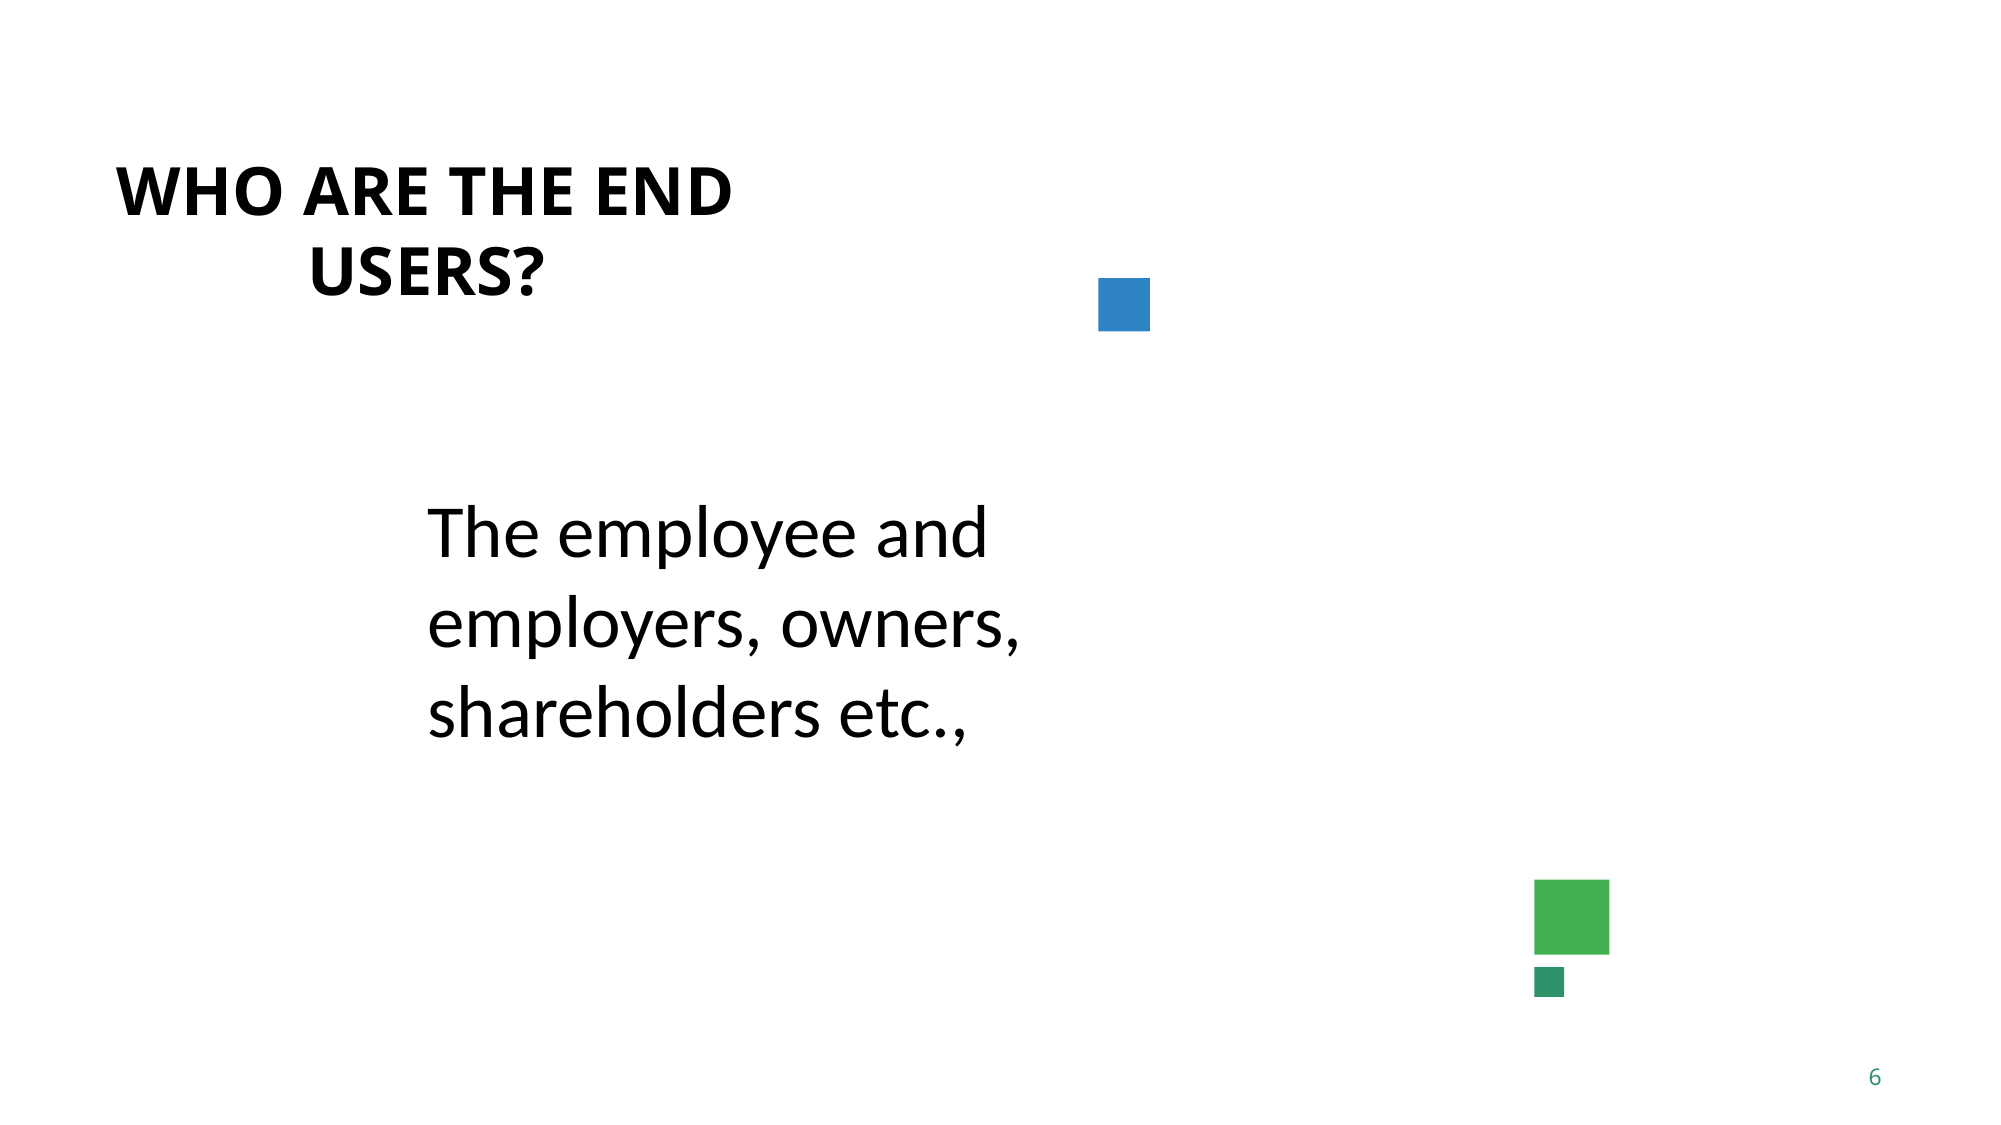

# WHO ARE THE END USERS?
The employee and employers, owners, shareholders etc.,